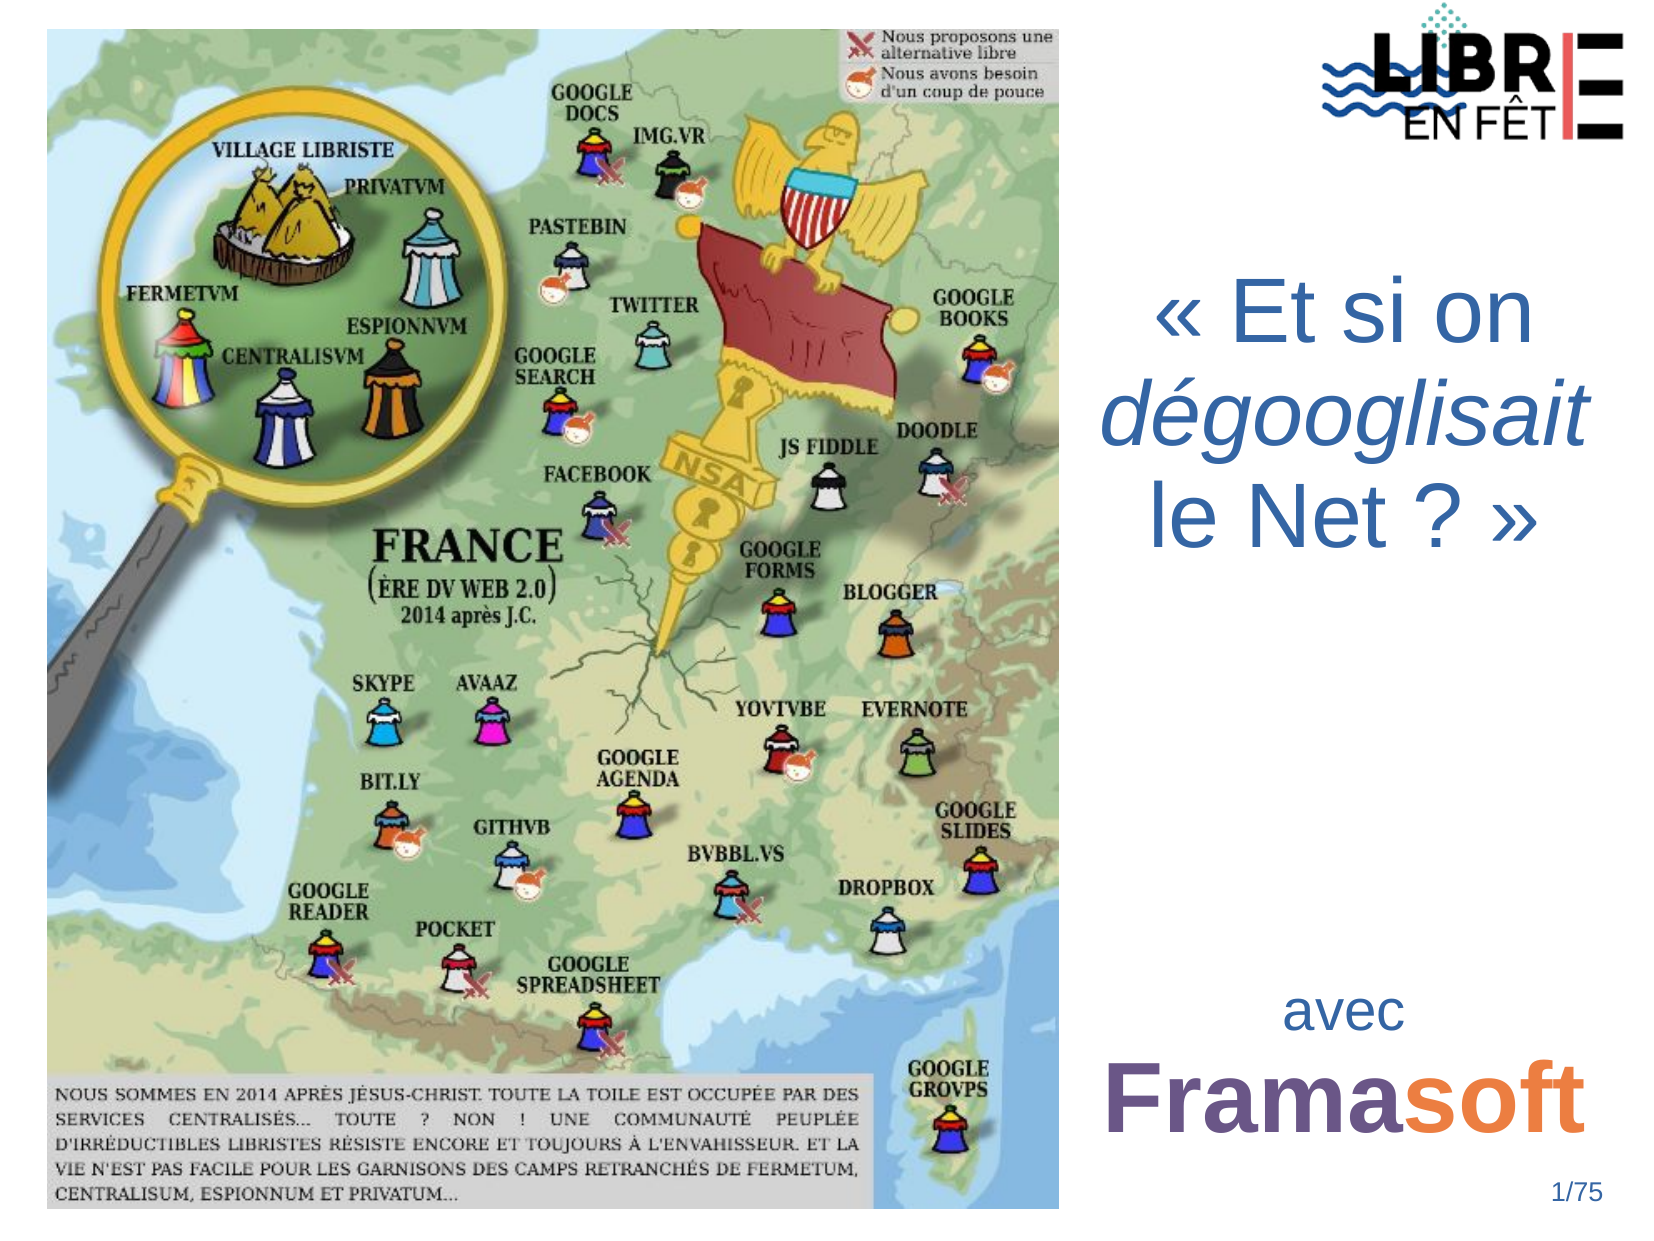

# « Et si on dégooglisait le Net ? »
avec
Framasoft